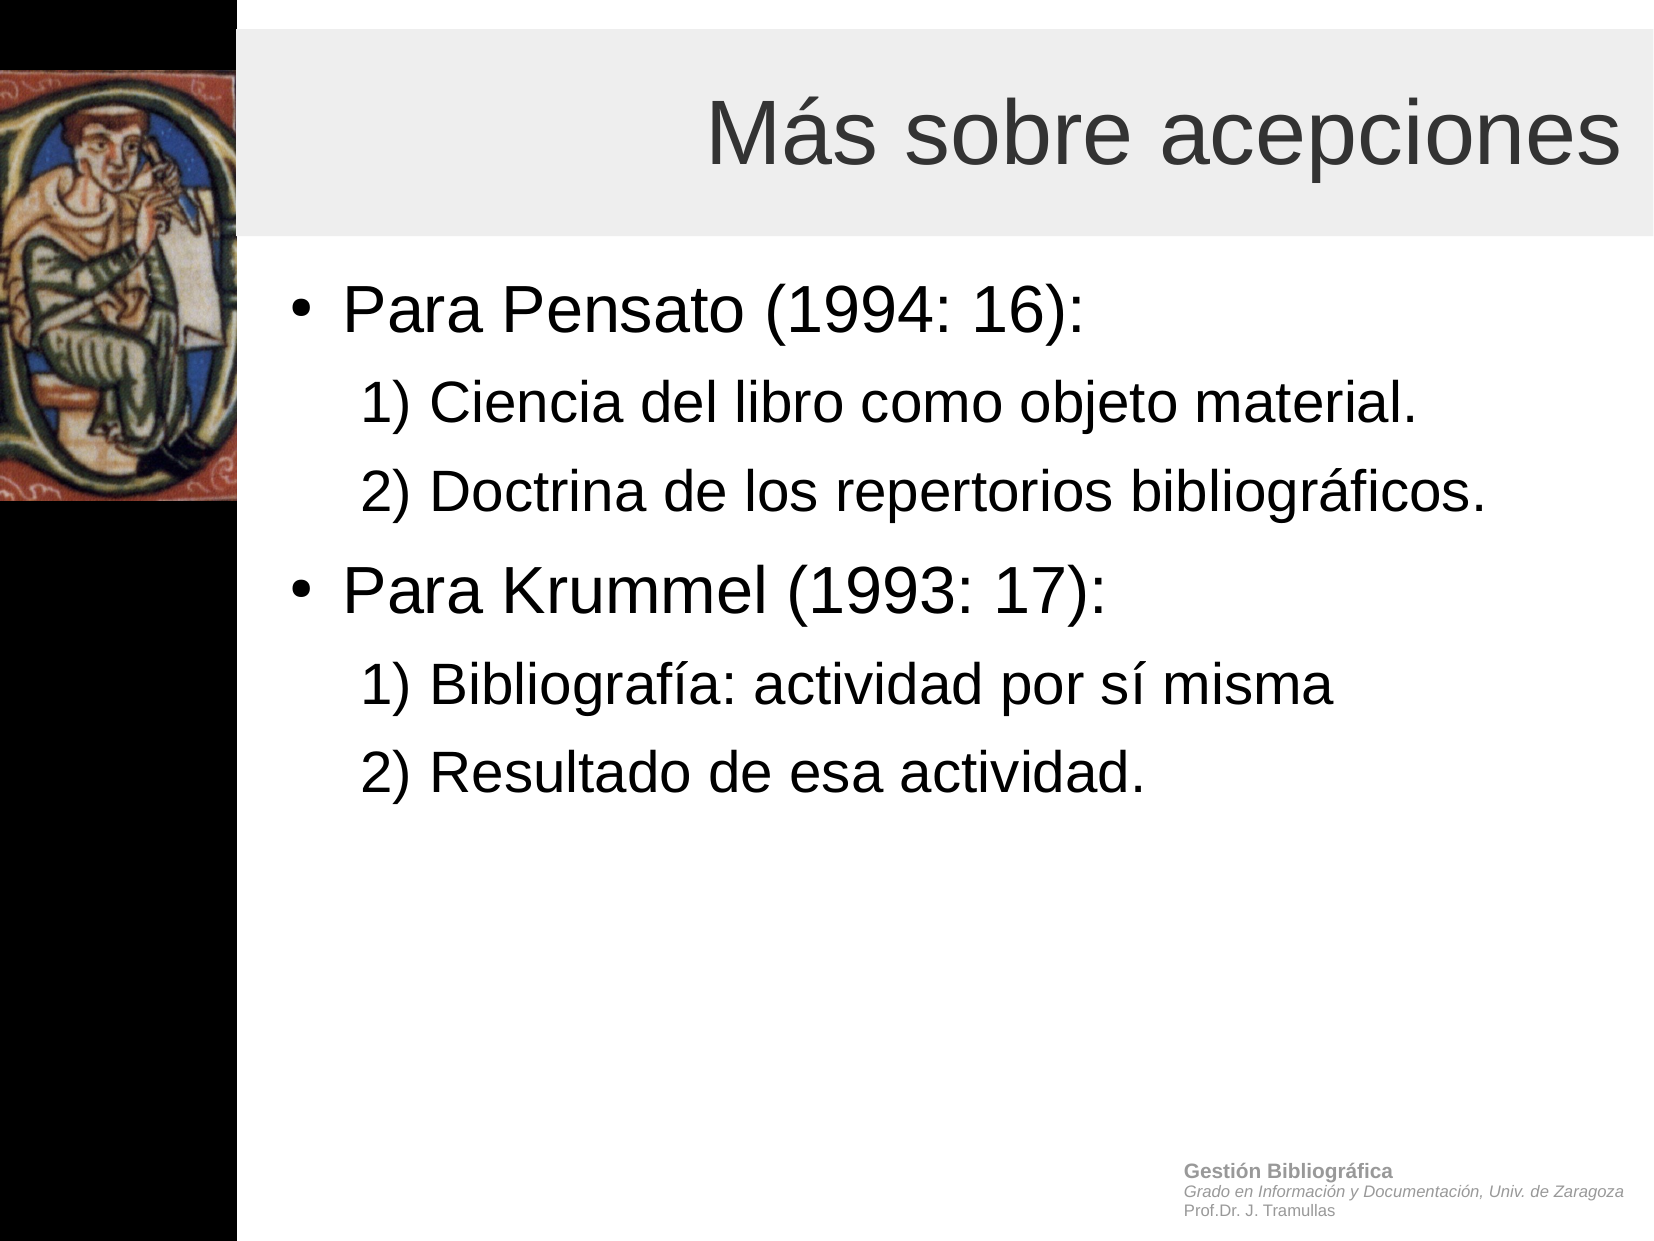

# Más sobre acepciones
Para Pensato (1994: 16):
 Ciencia del libro como objeto material.
 Doctrina de los repertorios bibliográficos.
Para Krummel (1993: 17):
 Bibliografía: actividad por sí misma
 Resultado de esa actividad.